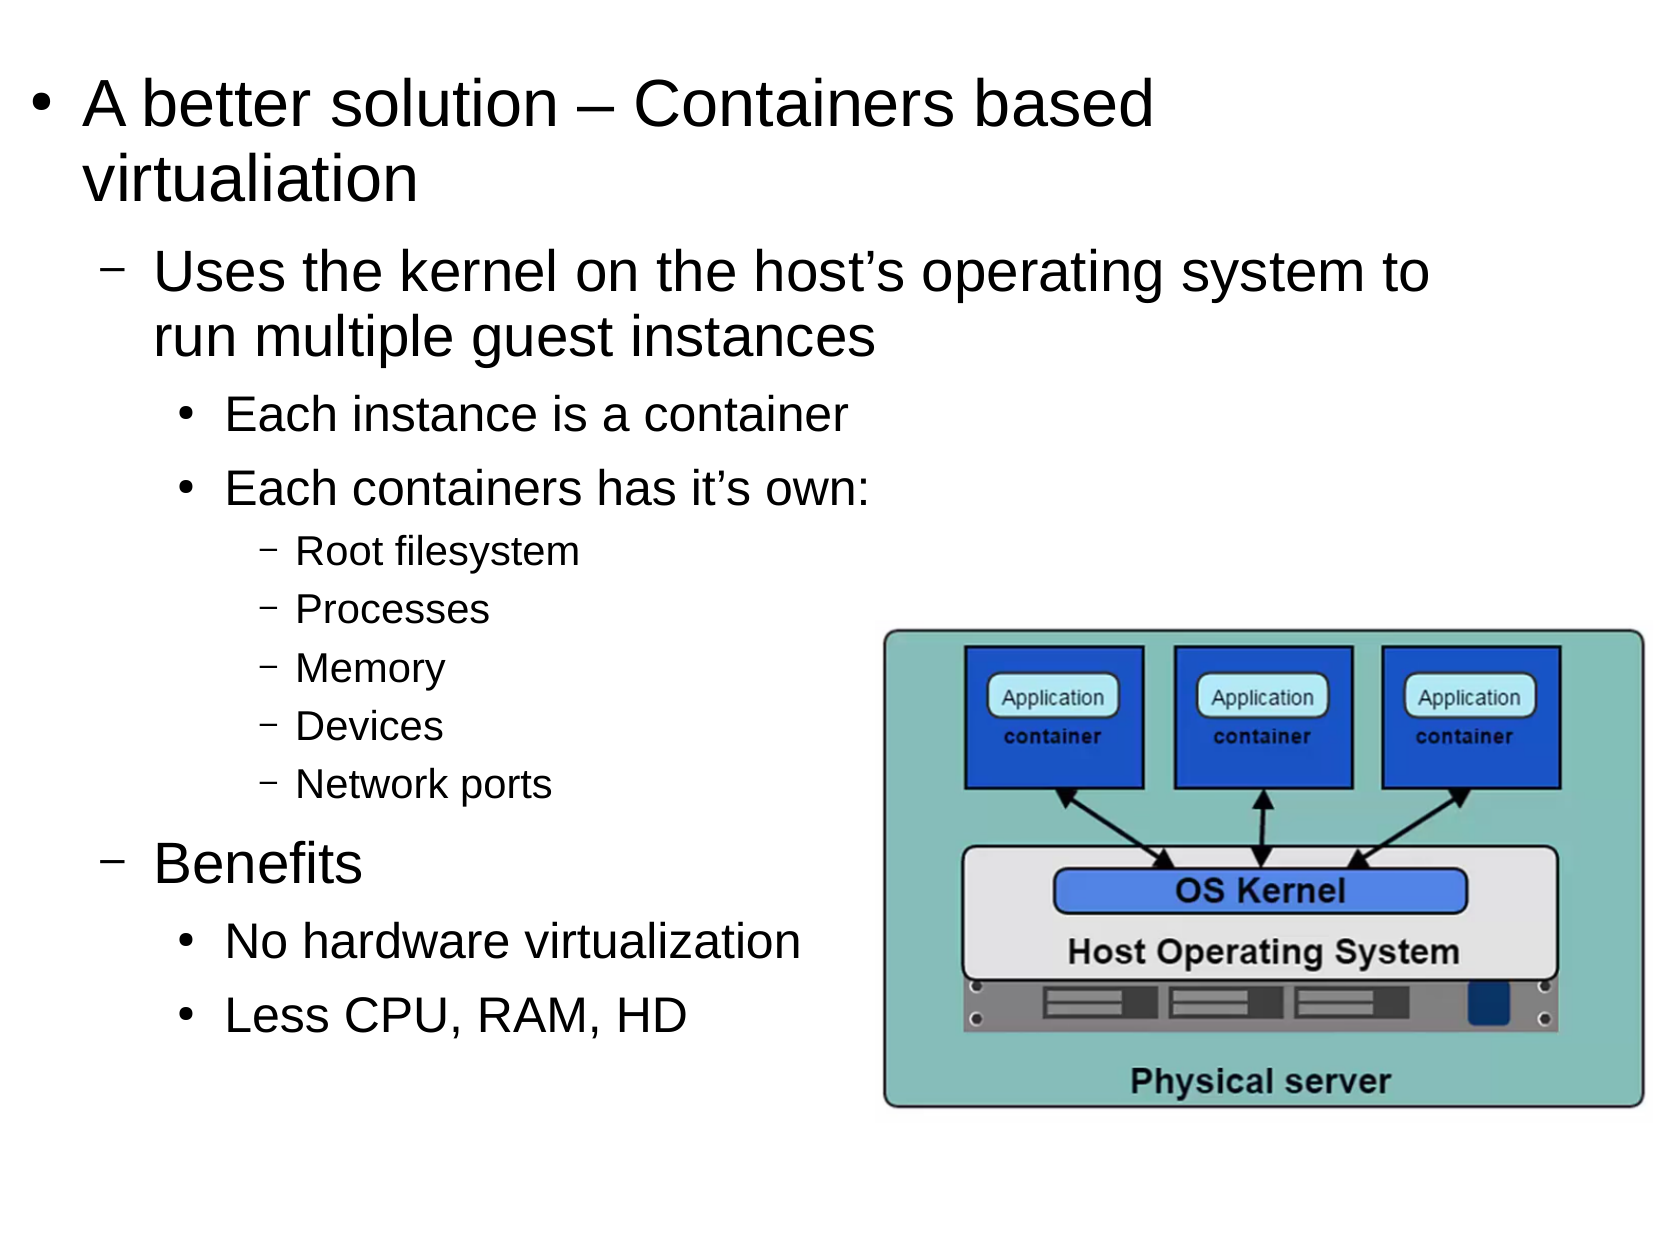

# A better solution – Containers based virtualiation
Uses the kernel on the host’s operating system to run multiple guest instances
Each instance is a container
Each containers has it’s own:
Root filesystem
Processes
Memory
Devices
Network ports
Benefits
No hardware virtualization
Less CPU, RAM, HD